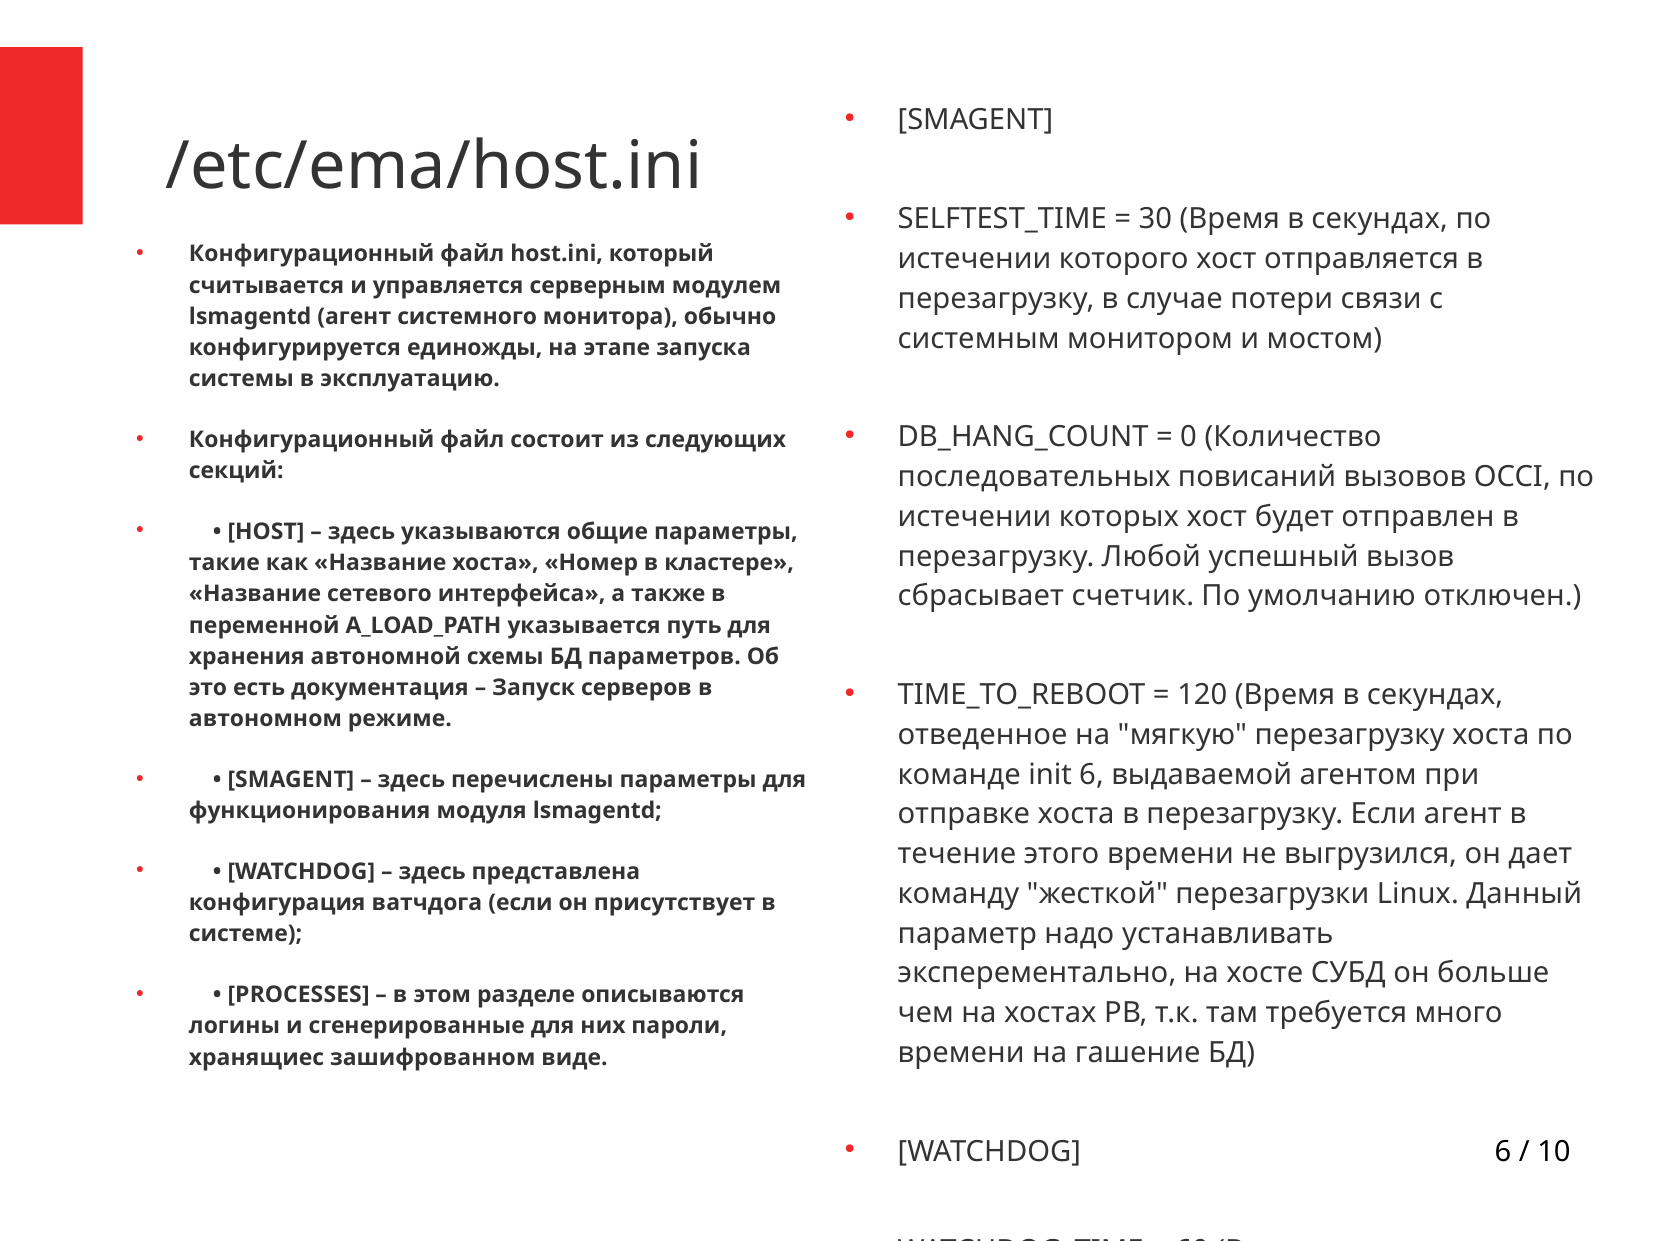

[SMAGENT]
SELFTEST_TIME = 30 (Время в секундах, по истечении которого хост отправляется в перезагрузку, в случае потери связи с системным монитором и мостом)
DB_HANG_COUNT = 0 (Количество последовательных повисаний вызовов OCCI, по истечении которых хост будет отправлен в перезагрузку. Любой успешный вызов сбрасывает счетчик. По умолчанию отключен.)
TIME_TO_REBOOT = 120 (Время в секундах, отведенное на "мягкую" перезагрузку хоста по команде init 6, выдаваемой агентом при отправке хоста в перезагрузку. Если агент в течение этого времени не выгрузился, он дает команду "жесткой" перезагрузки Linux. Данный параметр надо устанавливать эксперементально, на хосте СУБД он больше чем на хостах РВ, т.к. там требуется много времени на гашение БД)
[WATCHDOG]
WATCHDOG_TIME = 60 (Время в секундах, по прошествии которого watchdog перезапустит систему, если откажет ОС или приложение Агент системного монитора при включенном типе контроля)
 /etc/ema/host.ini
# Конфигурационный файл host.ini, который считывается и управляется серверным модулем lsmagentd (агент системного монитора), обычно конфигурируется единожды, на этапе запуска системы в эксплуатацию.
Конфигурационный файл состоит из следующих секций:
 • [HOST] – здесь указываются общие параметры, такие как «Название хоста», «Номер в кластере», «Название сетевого интерфейса», а также в переменной A_LOAD_PATH указывается путь для хранения автономной схемы БД параметров. Об это есть документация – Запуск серверов в автономном режиме.
 • [SMAGENT] – здесь перечислены параметры для функционирования модуля lsmagentd;
 • [WATCHDOG] – здесь представлена конфигурация ватчдога (если он присутствует в системе);
 • [PROCESSES] – в этом разделе описываются логины и сгенерированные для них пароли, хранящиес зашифрованном виде.
6